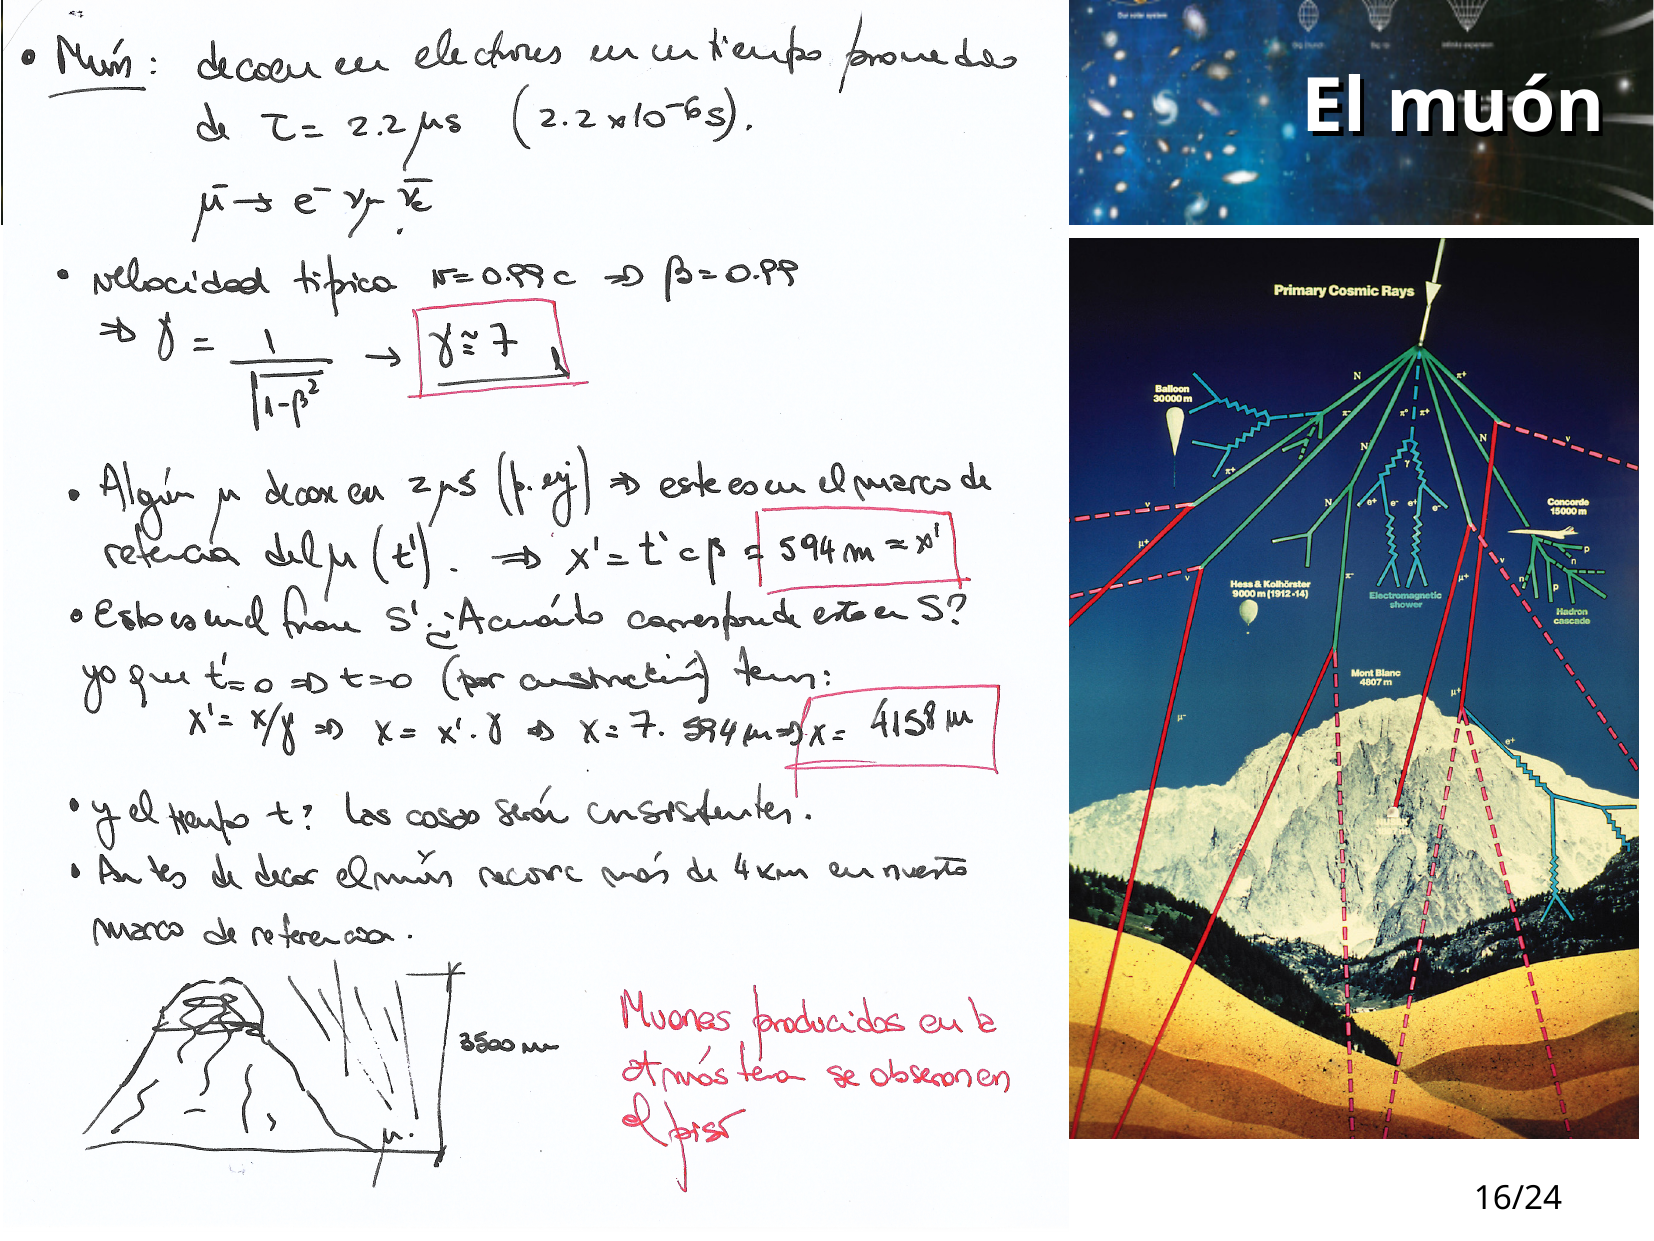

# El muón
Ago 29, 2017
H. Asorey - IPAC 2017 - 04
16